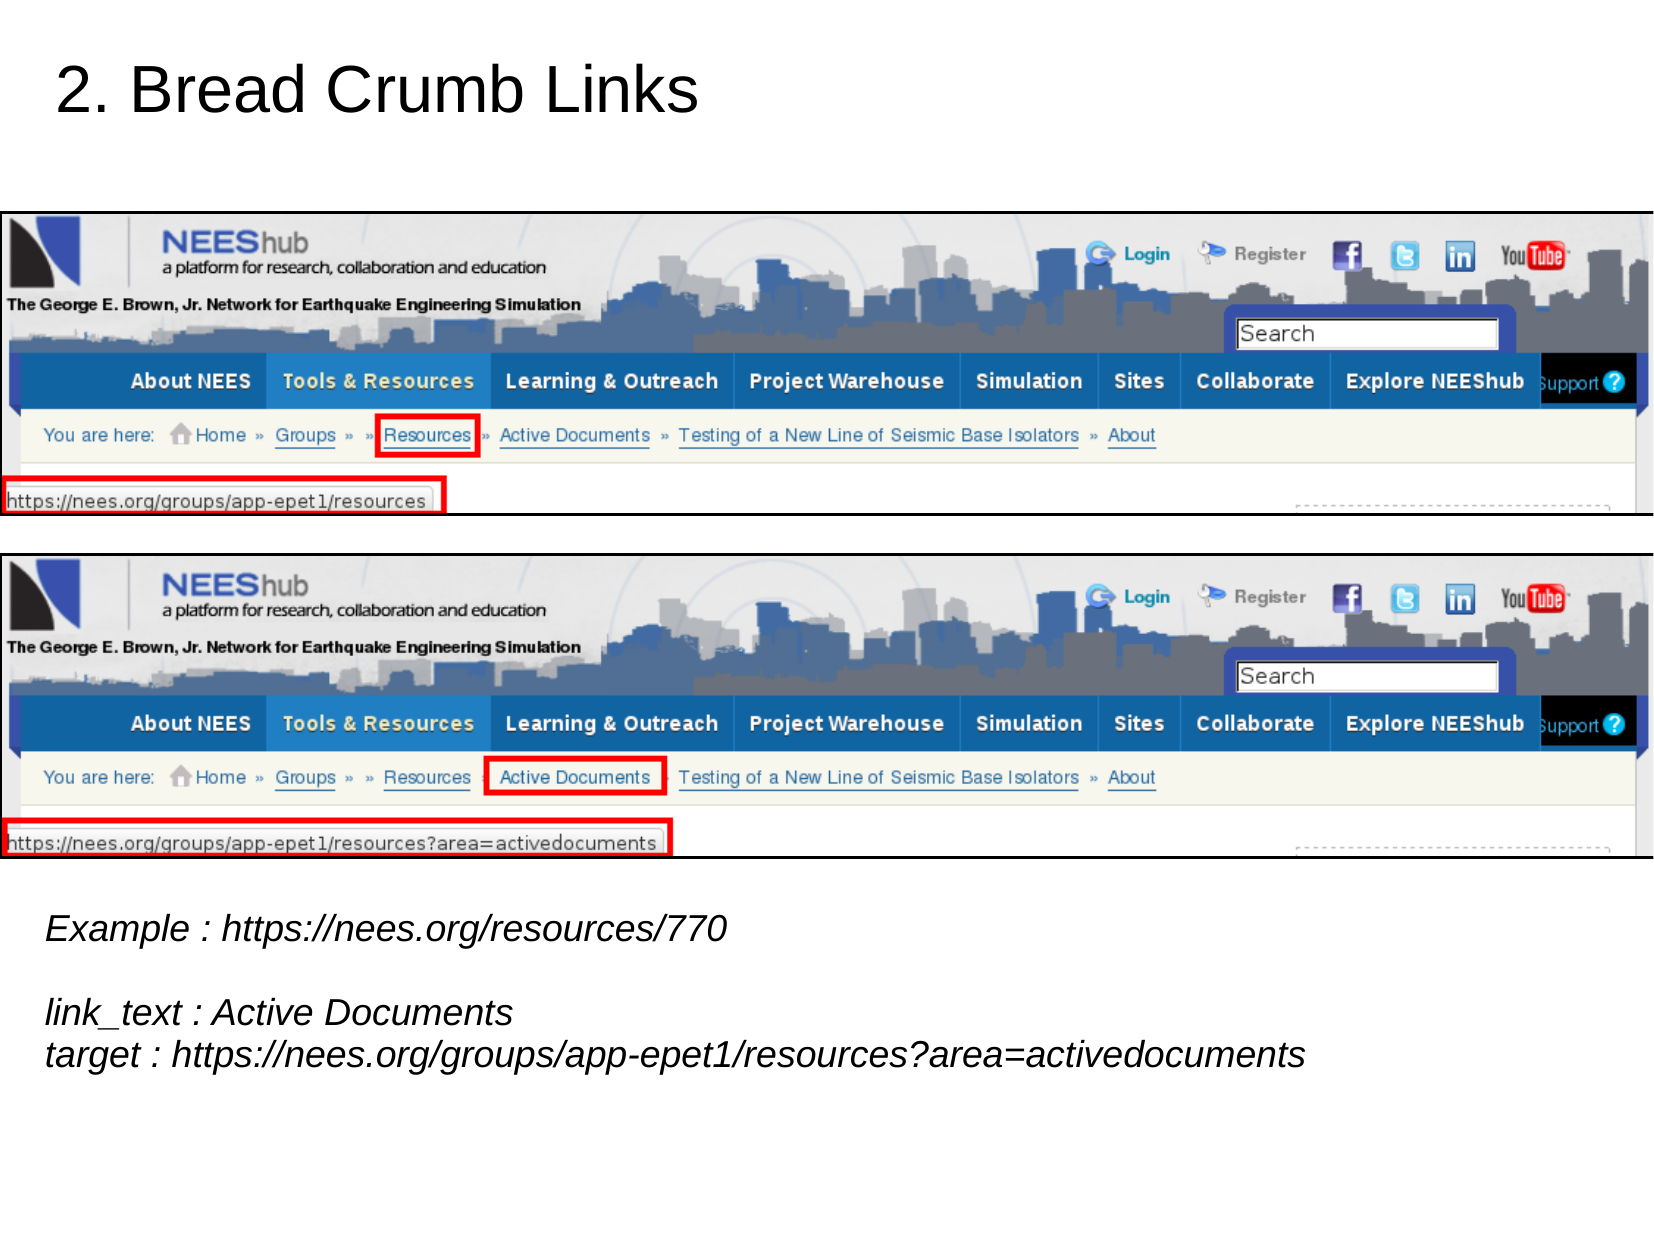

2. Bread Crumb Links
Example : https://nees.org/resources/770
link_text : Active Documents
target : https://nees.org/groups/app-epet1/resources?area=activedocuments